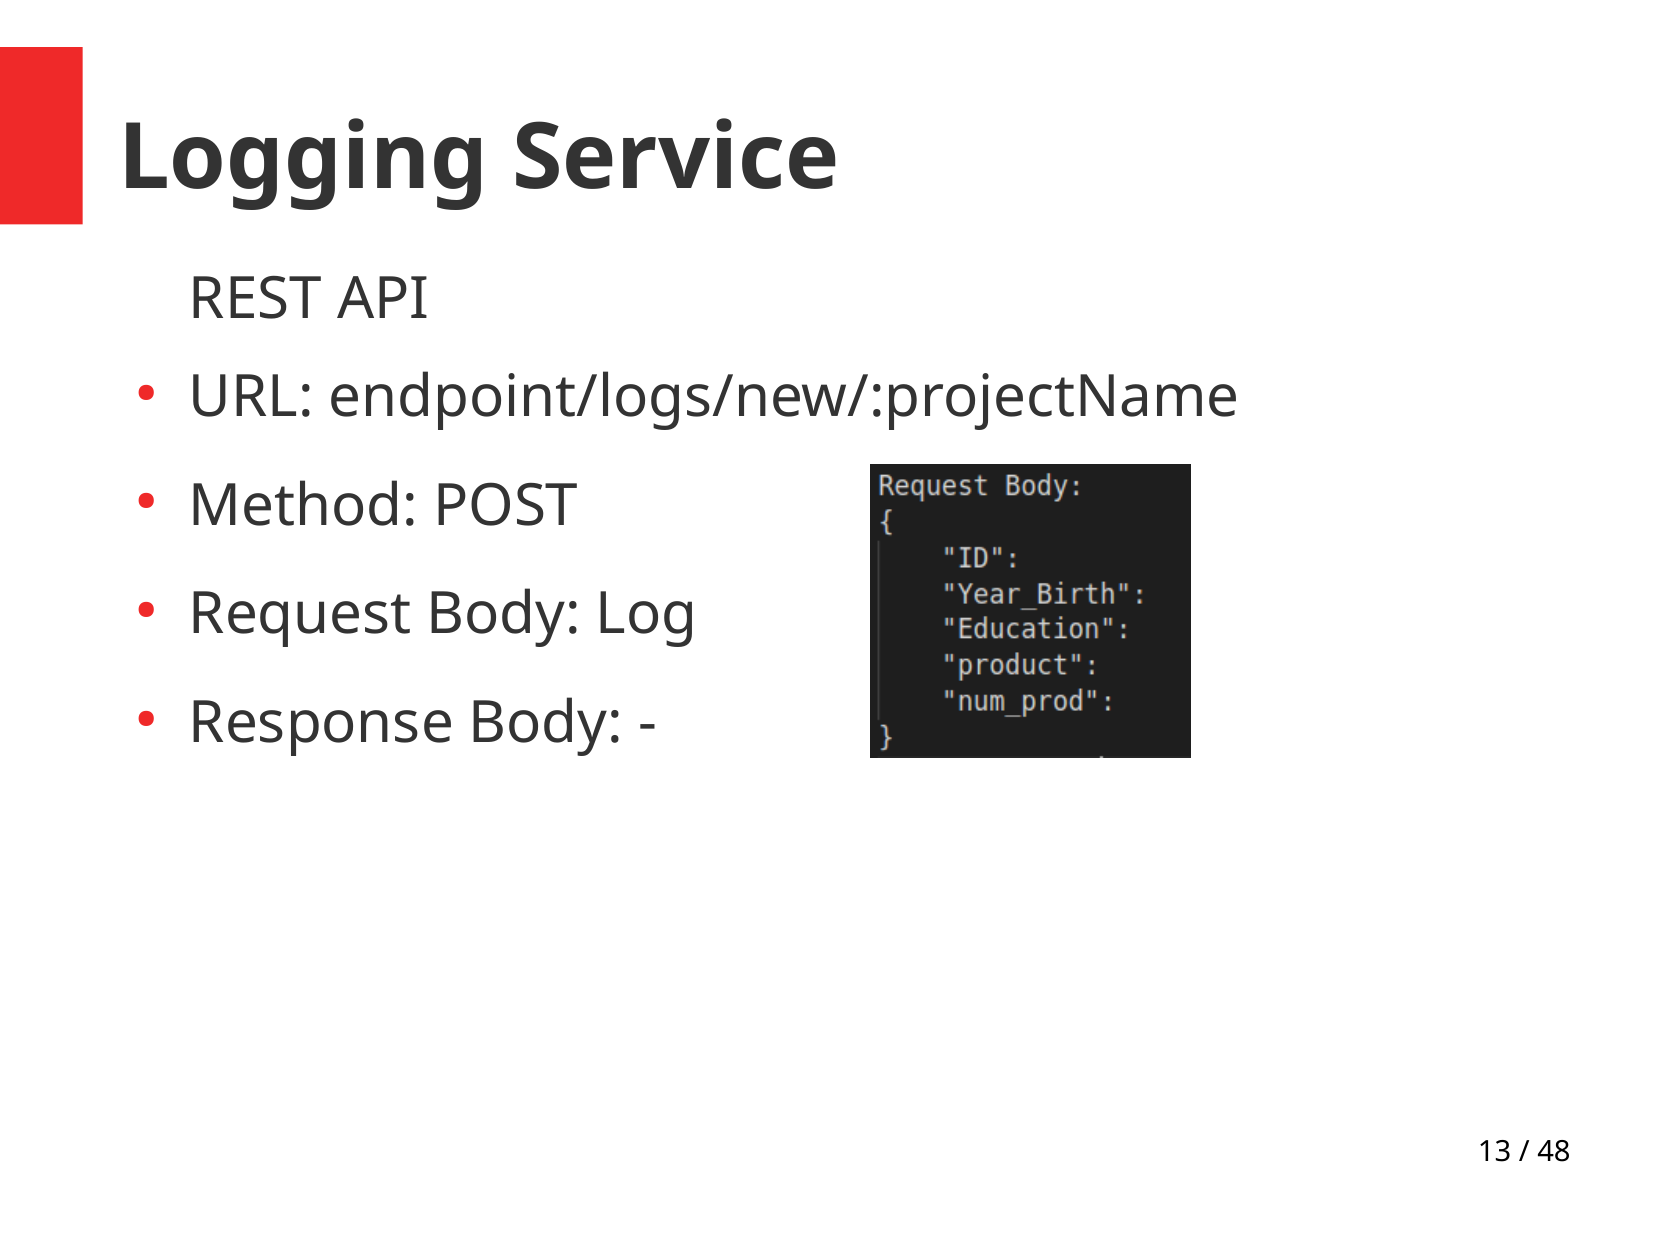

# Logging Service
REST API
URL: endpoint/logs/new/:projectName
Method: POST
Request Body: Log
Response Body: -
13